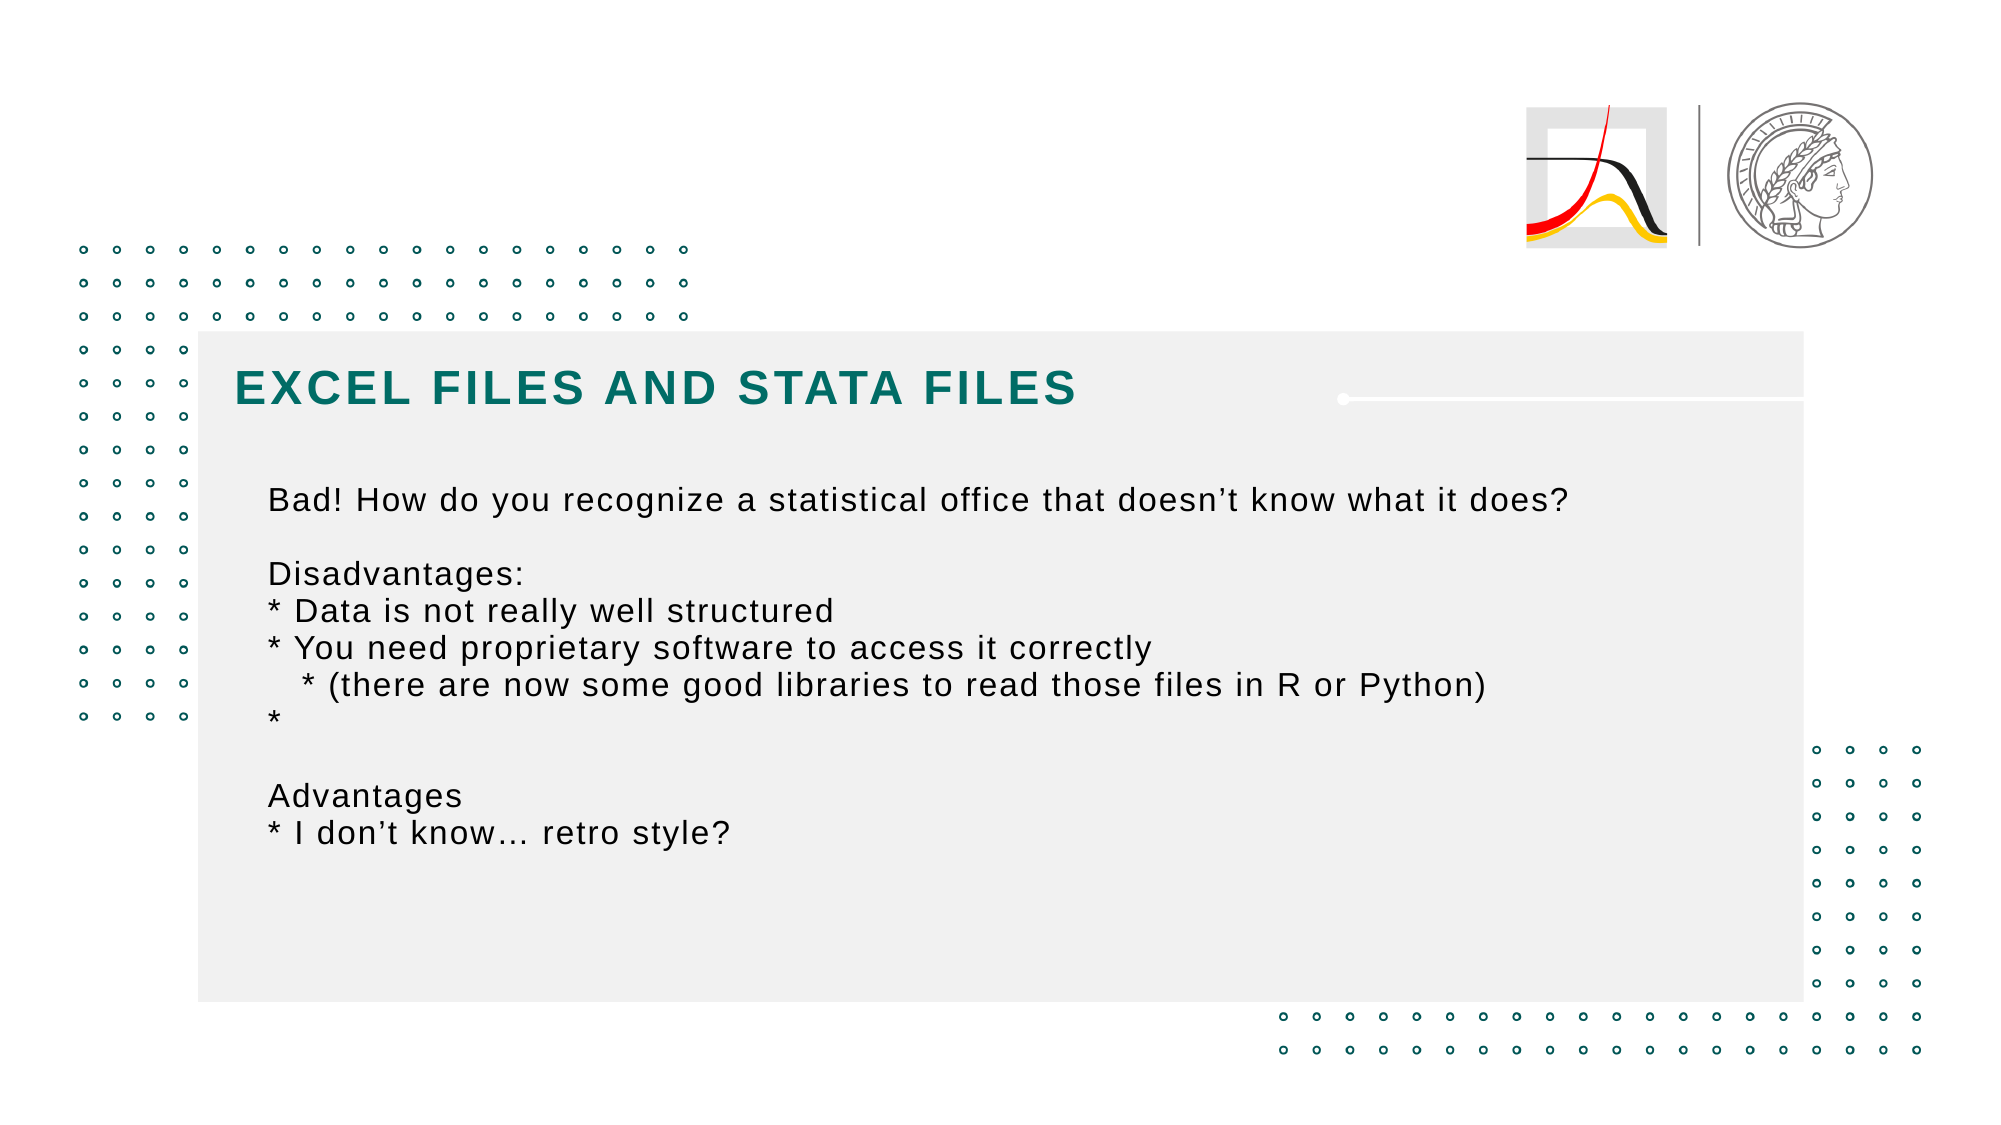

# Excel Files and Stata Files
Bad! How do you recognize a statistical office that doesn’t know what it does?
Disadvantages:
* Data is not really well structured
* You need proprietary software to access it correctly
 * (there are now some good libraries to read those files in R or Python)
*
Advantages
* I don’t know… retro style?